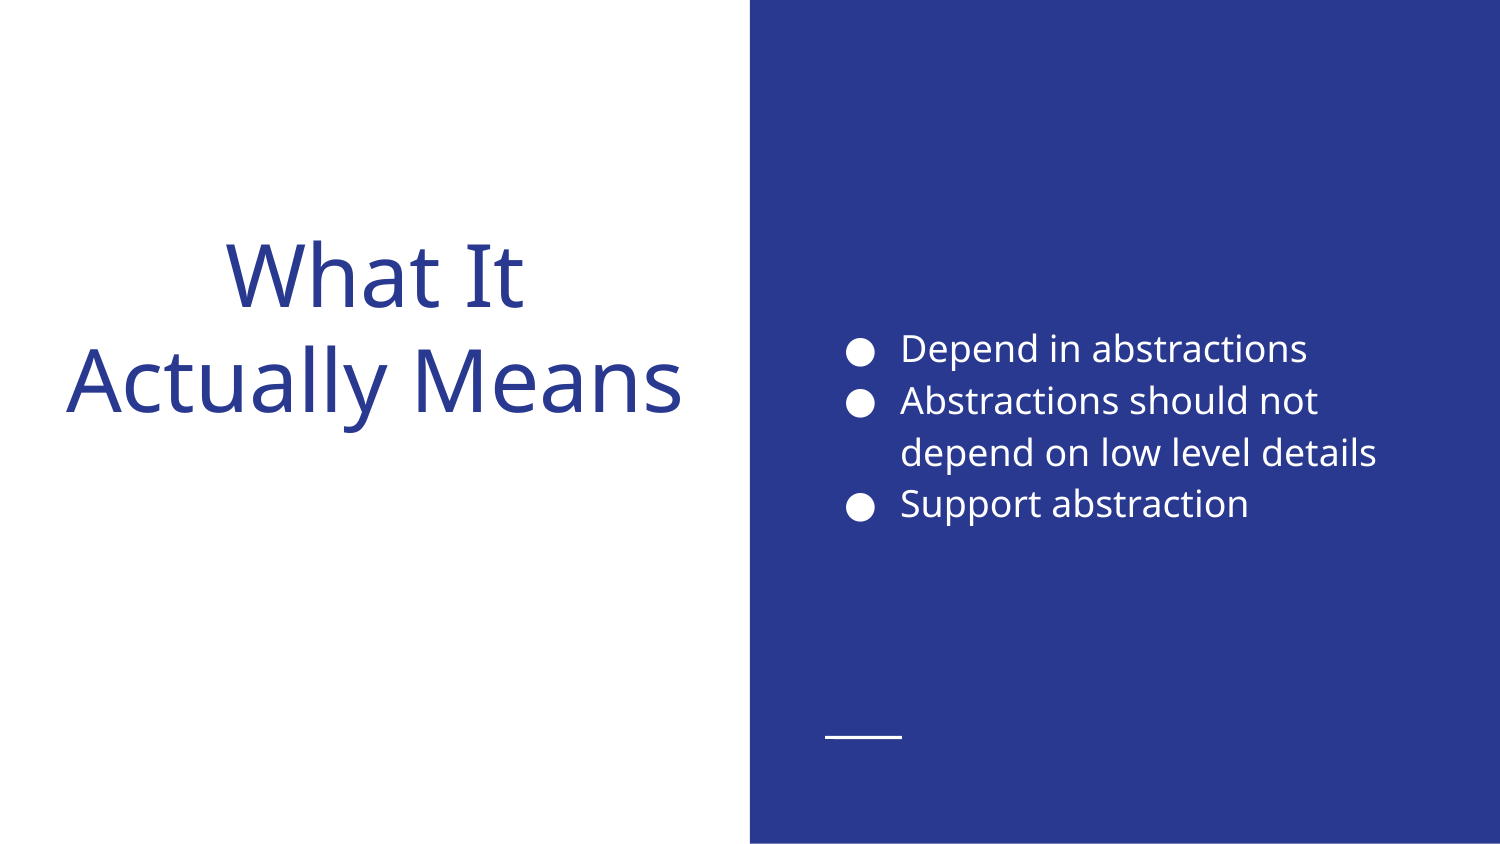

Depend in abstractions
Abstractions should not depend on low level details
Support abstraction
# What It Actually Means